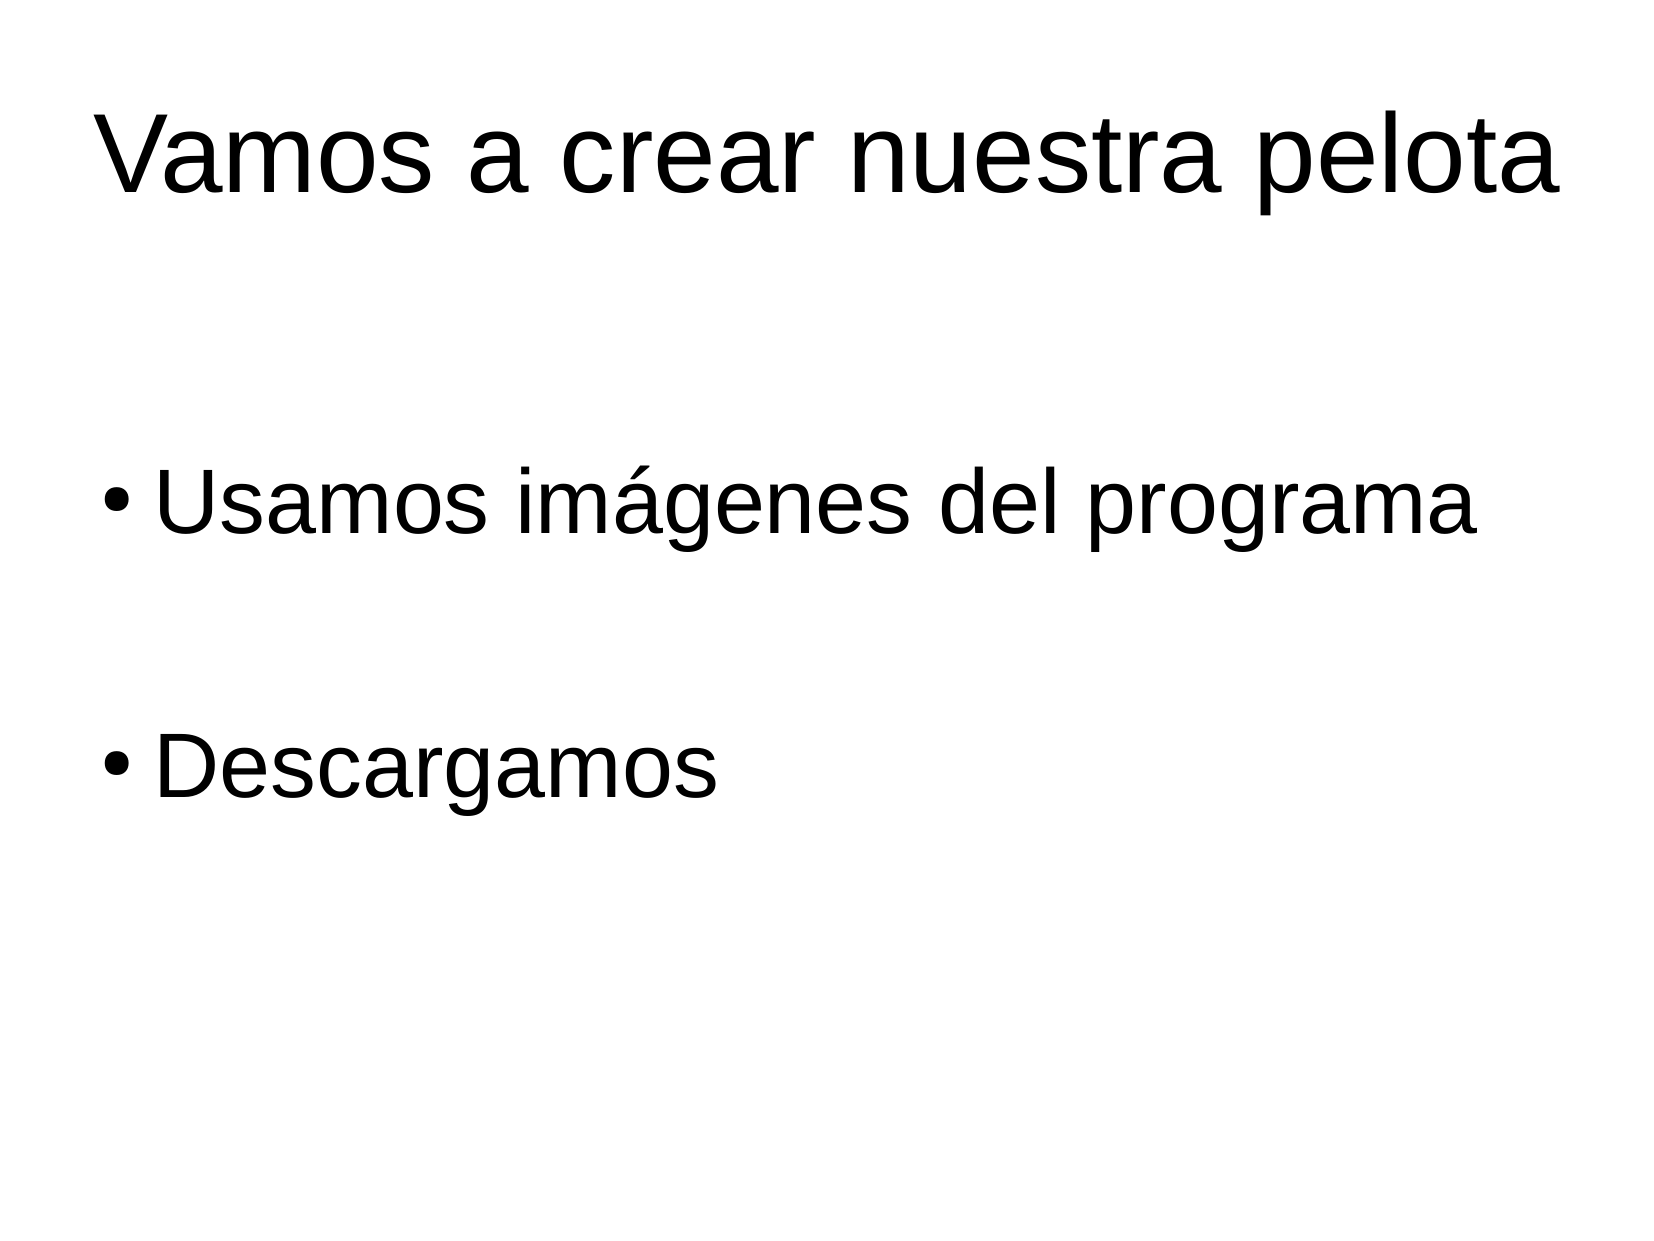

# Vamos a crear nuestra pelota
Usamos imágenes del programa
Descargamos